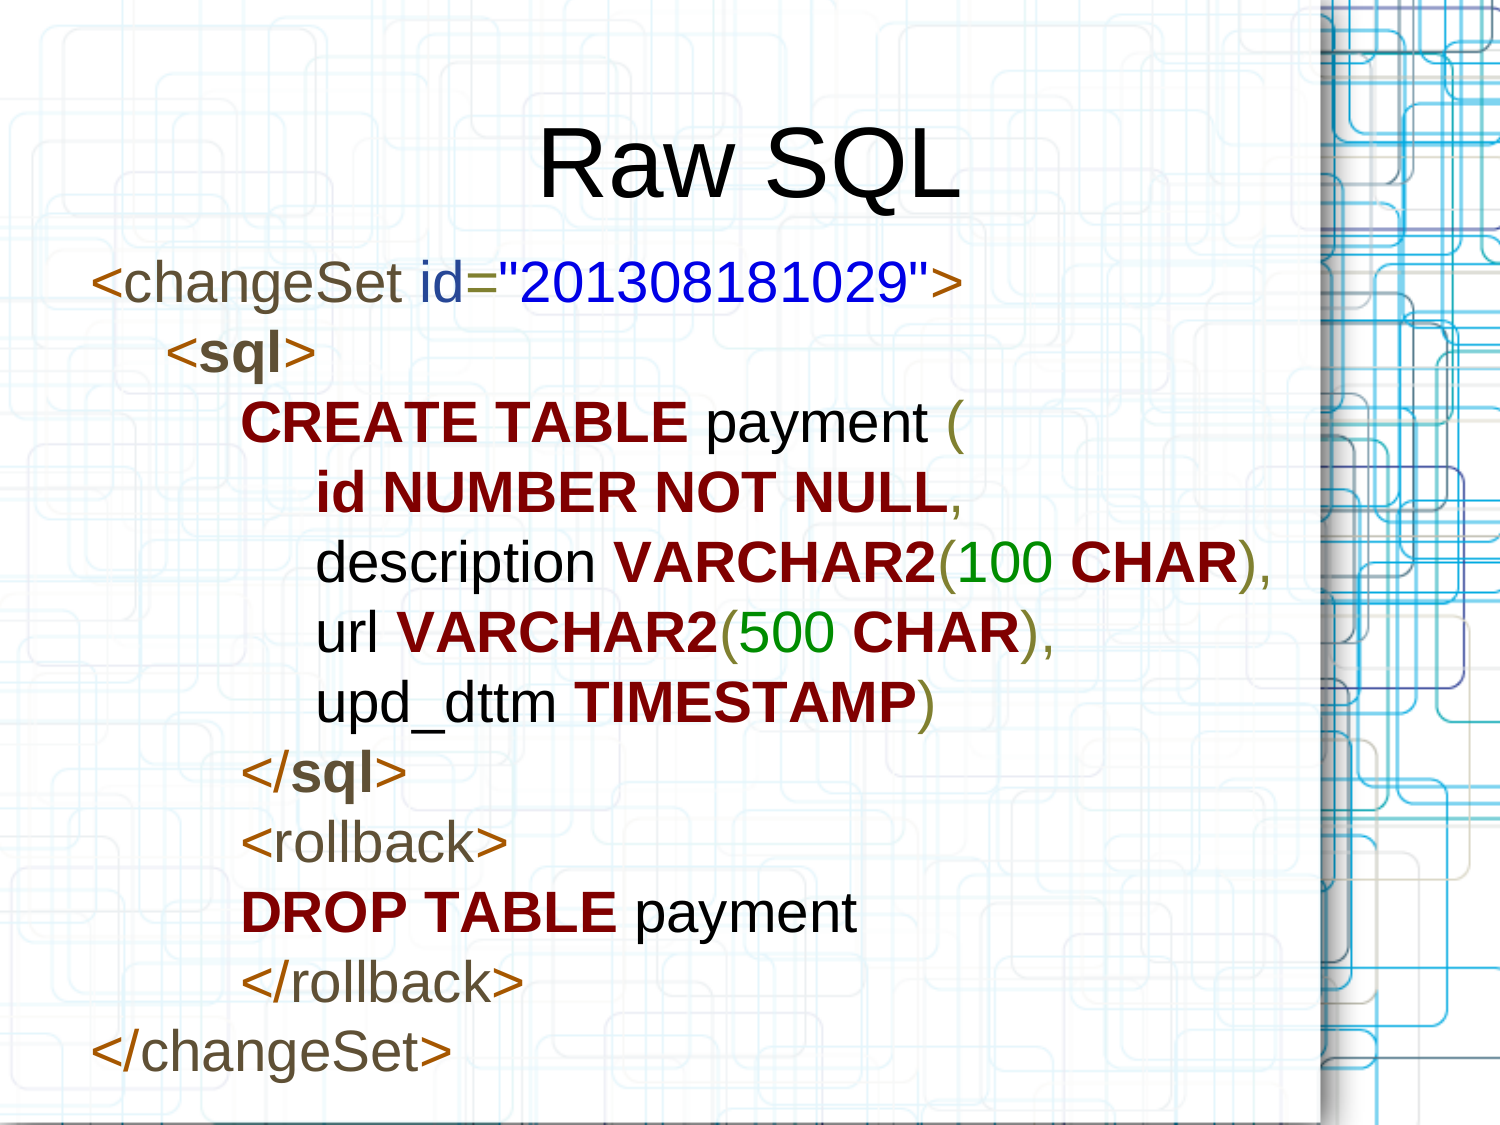

# Raw SQL
<changeSet id="201308181029">
<sql>
CREATE TABLE payment (
 	id NUMBER NOT NULL,
 	description VARCHAR2(100 CHAR),
 	url VARCHAR2(500 CHAR),
 	upd_dttm TIMESTAMP)
</sql>
<rollback>
DROP TABLE payment
</rollback>
</changeSet>